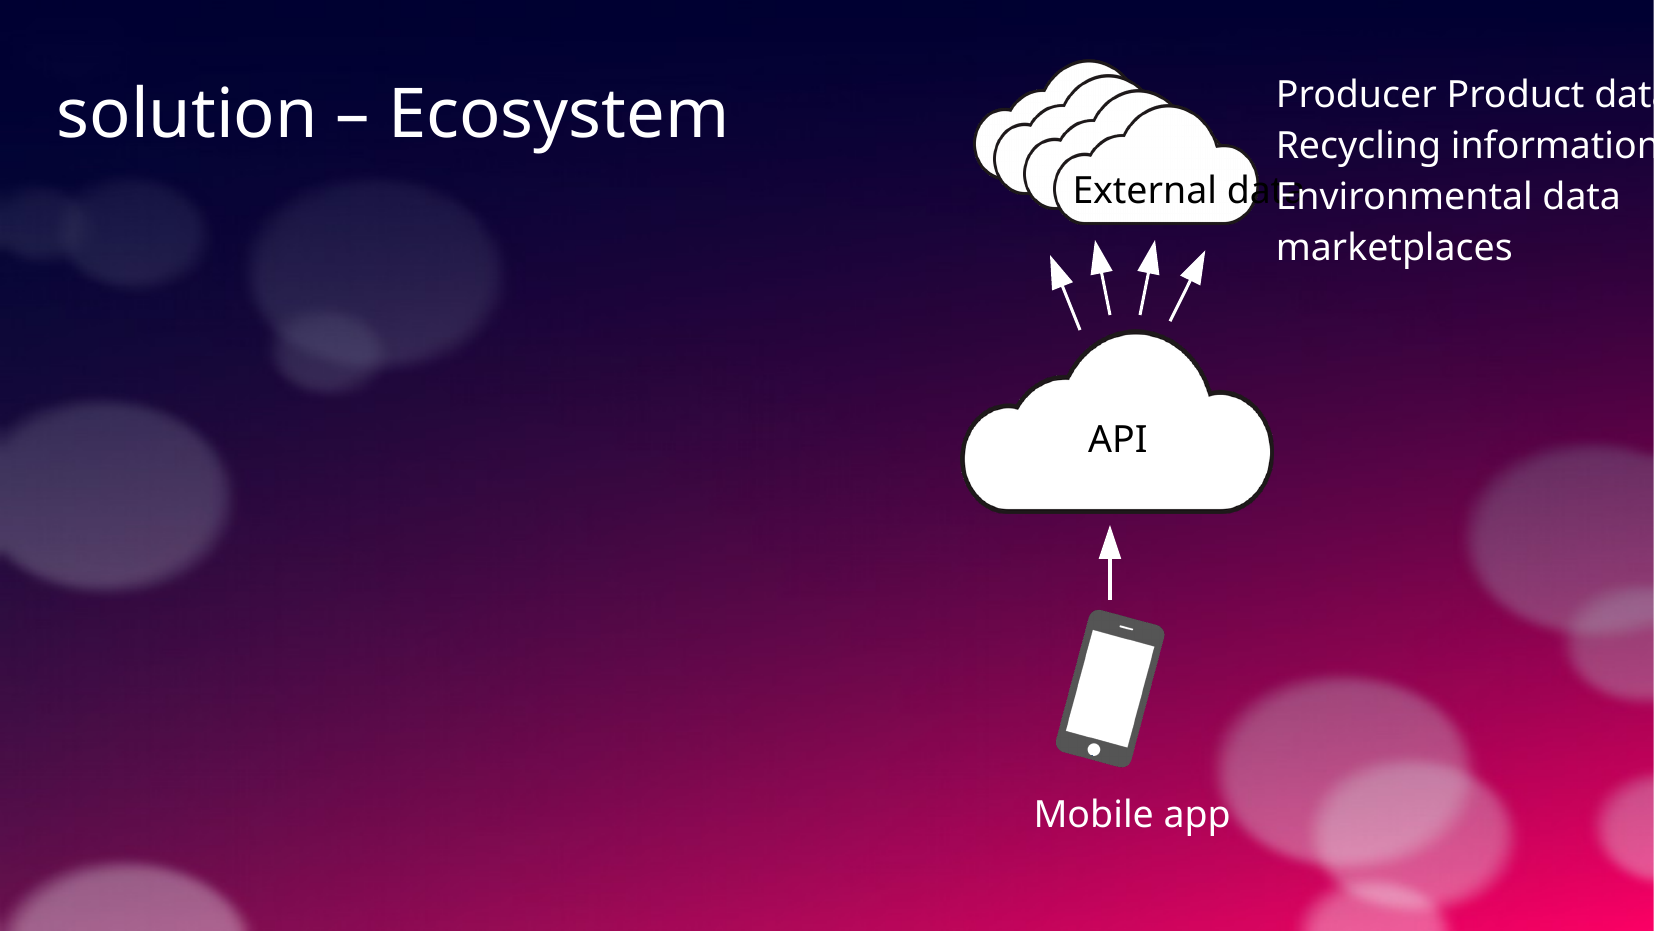

# solution – Ecosystem
Producer Product data
Recycling information
Environmental data
marketplaces
External data
API
Mobile app